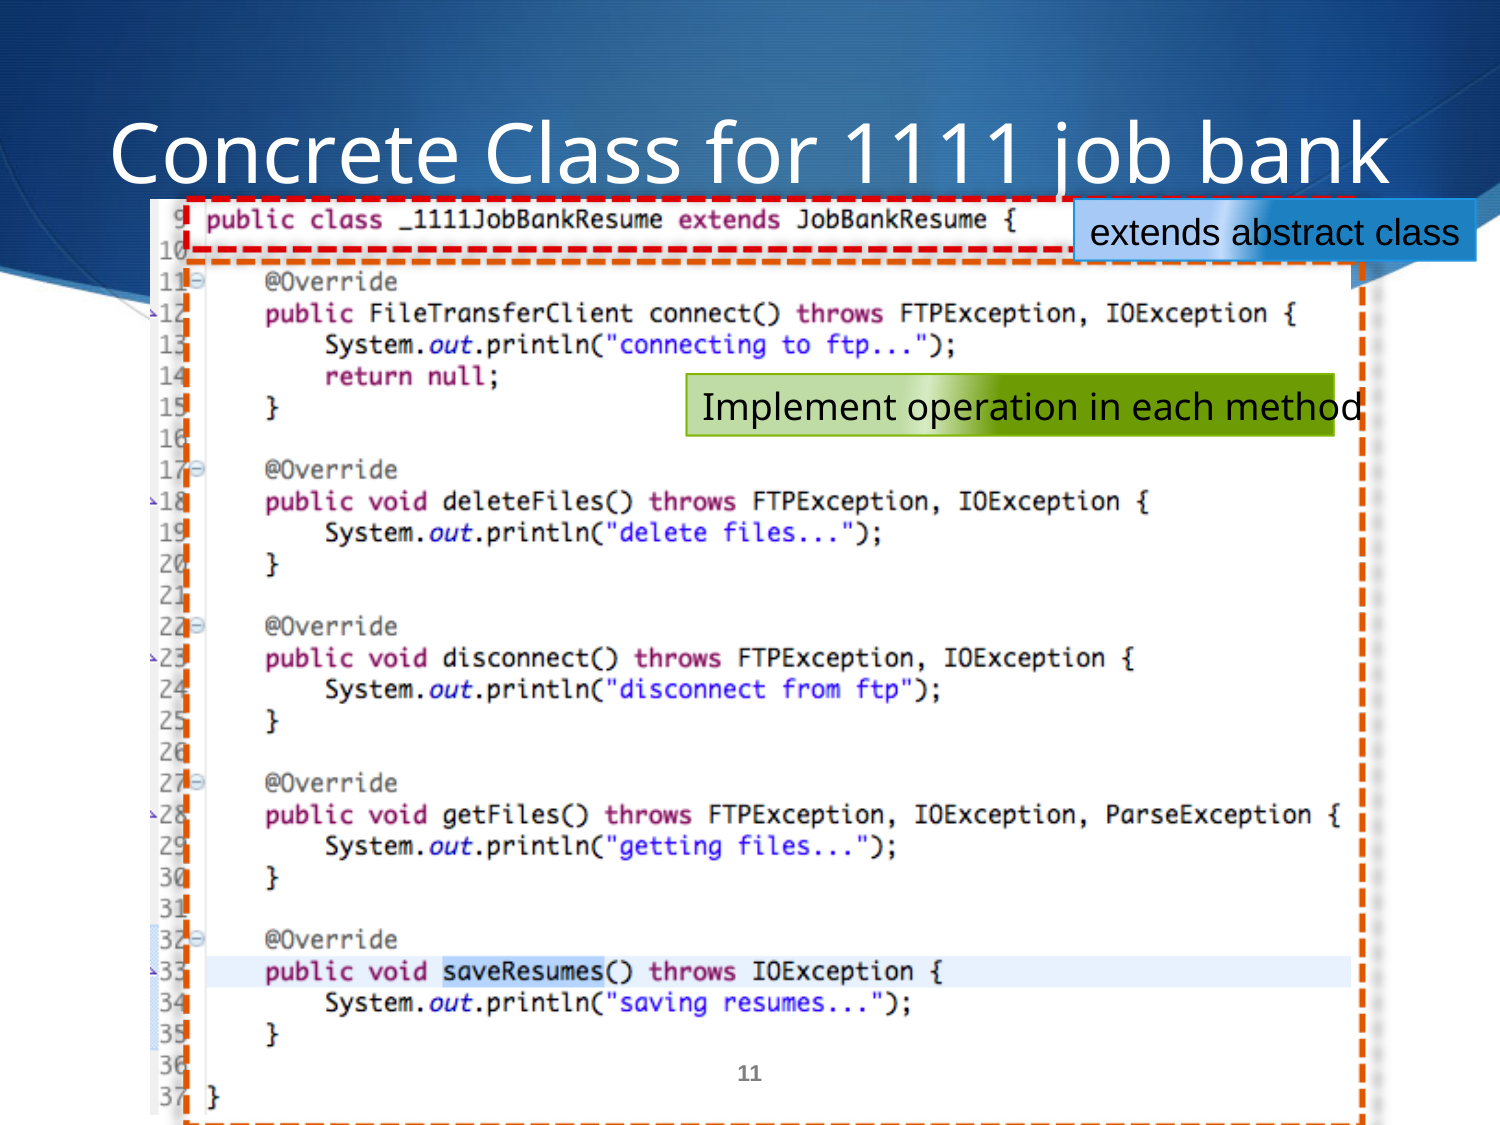

# Concrete Class for 1111 job bank
extends abstract class
Implement operation in each method